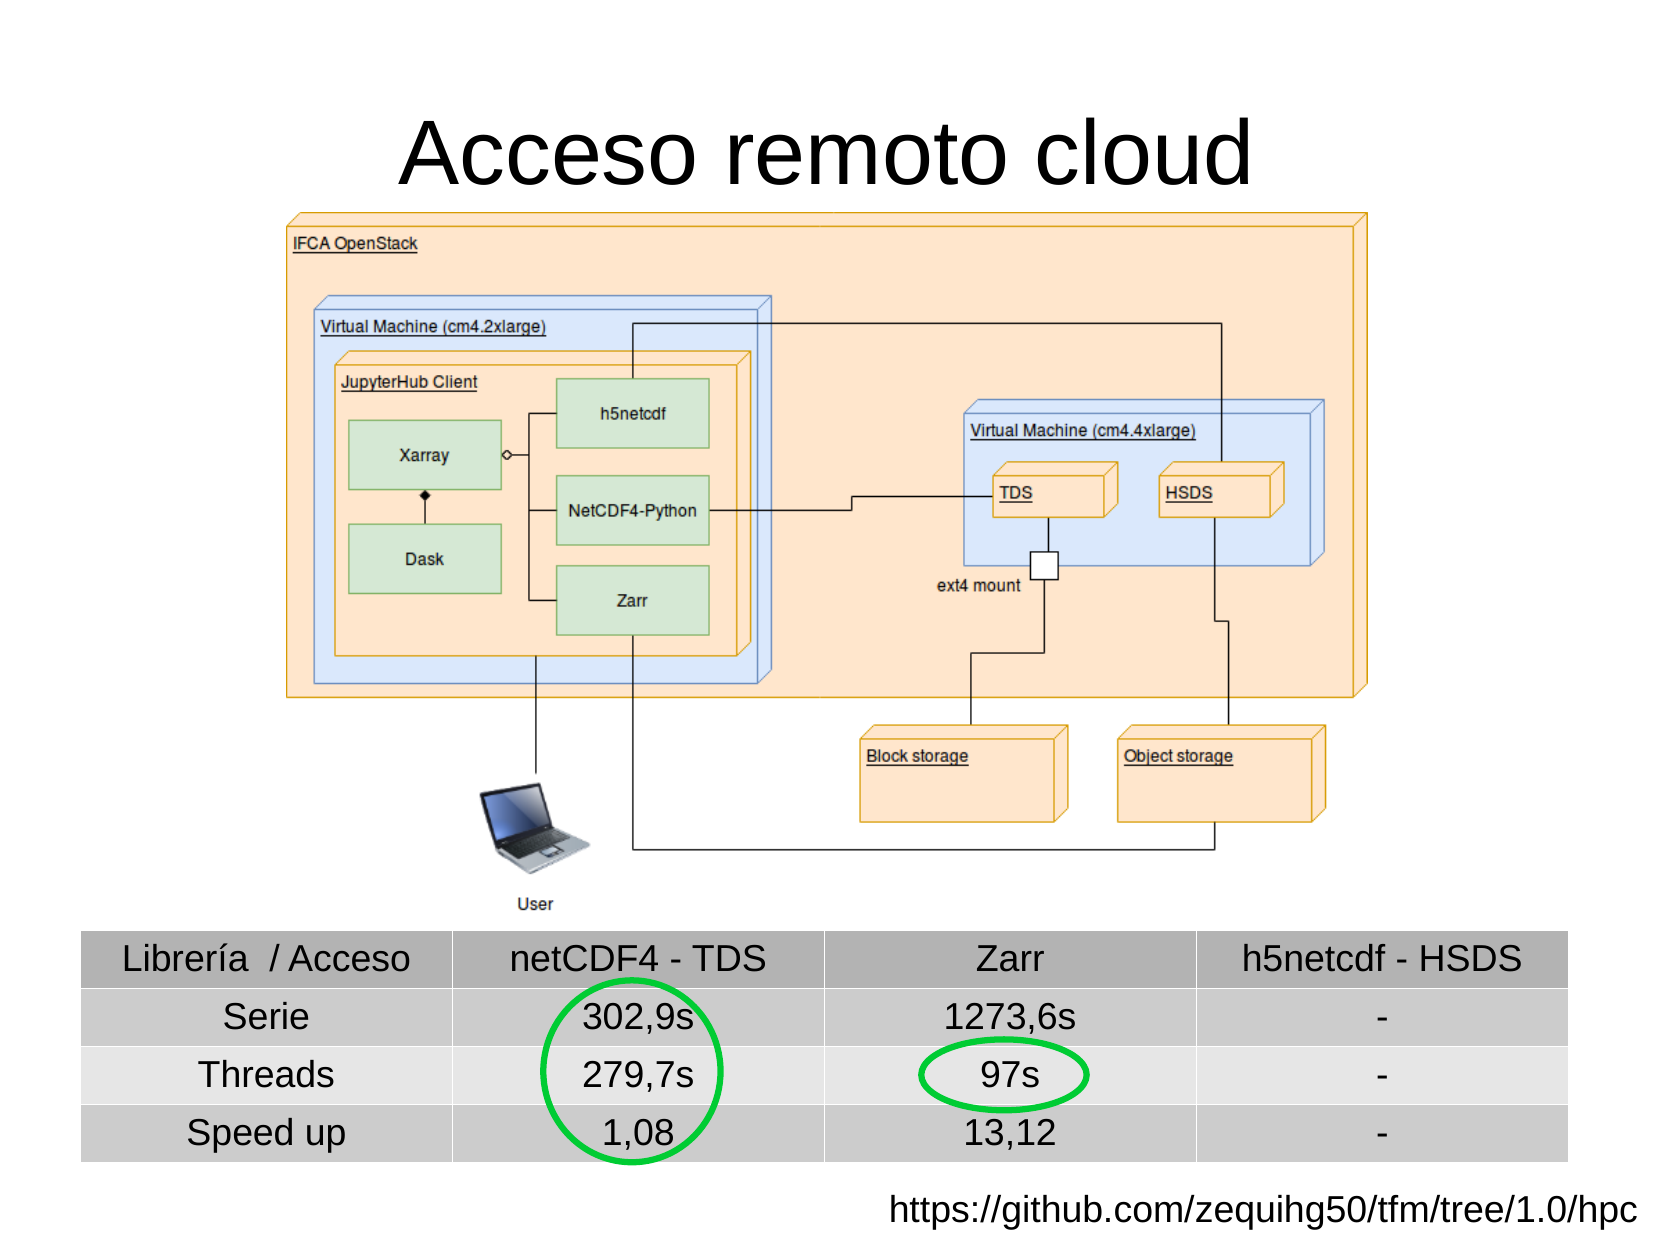

# Acceso remoto cloud
| Librería / Acceso | netCDF4 - TDS | Zarr | h5netcdf - HSDS |
| --- | --- | --- | --- |
| Serie | 302,9s | 1273,6s | - |
| Threads | 279,7s | 97s | - |
| Speed up | 1,08 | 13,12 | - |
32
https://github.com/zequihg50/tfm/tree/1.0/hpc